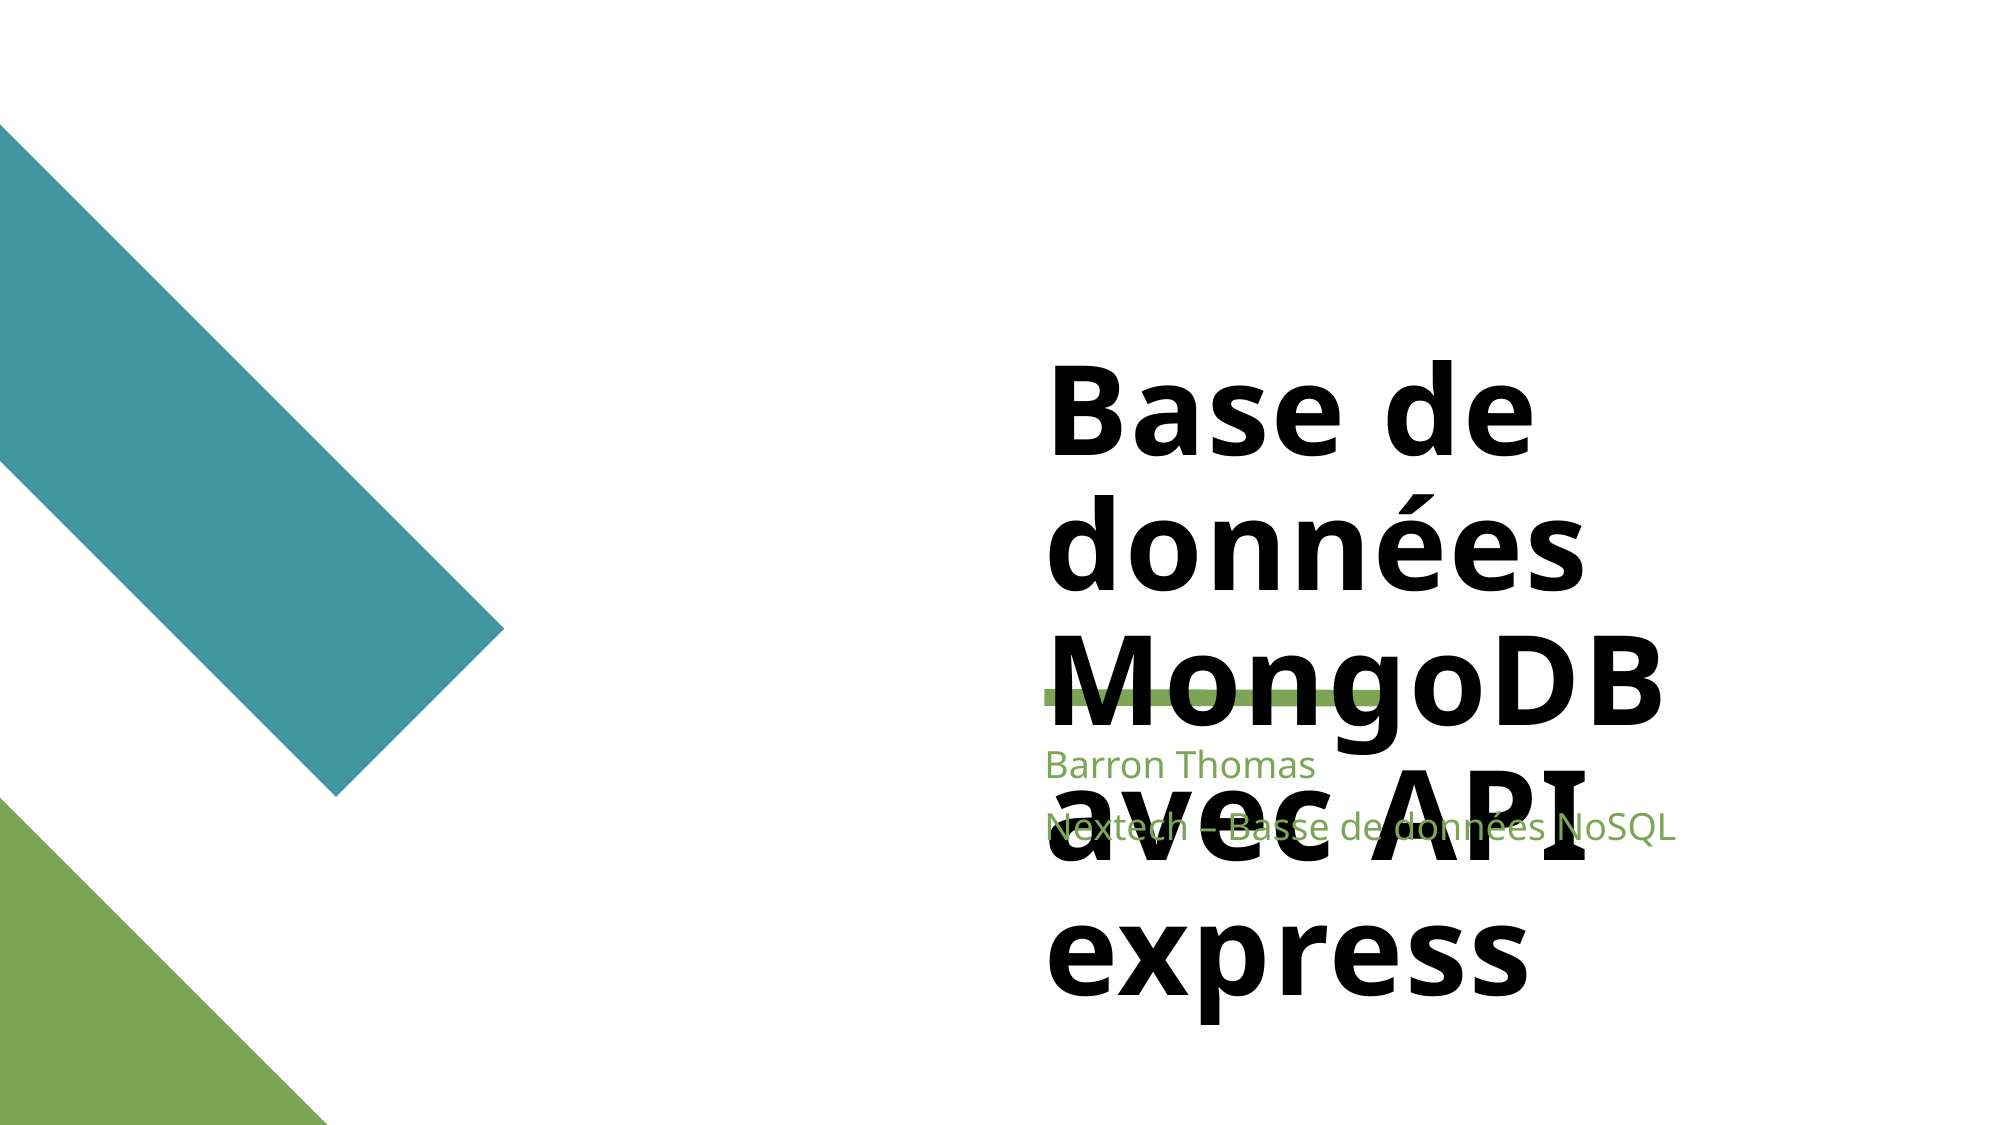

# Base de données MongoDB avec API express
Barron Thomas
Nextech – Basse de données NoSQL